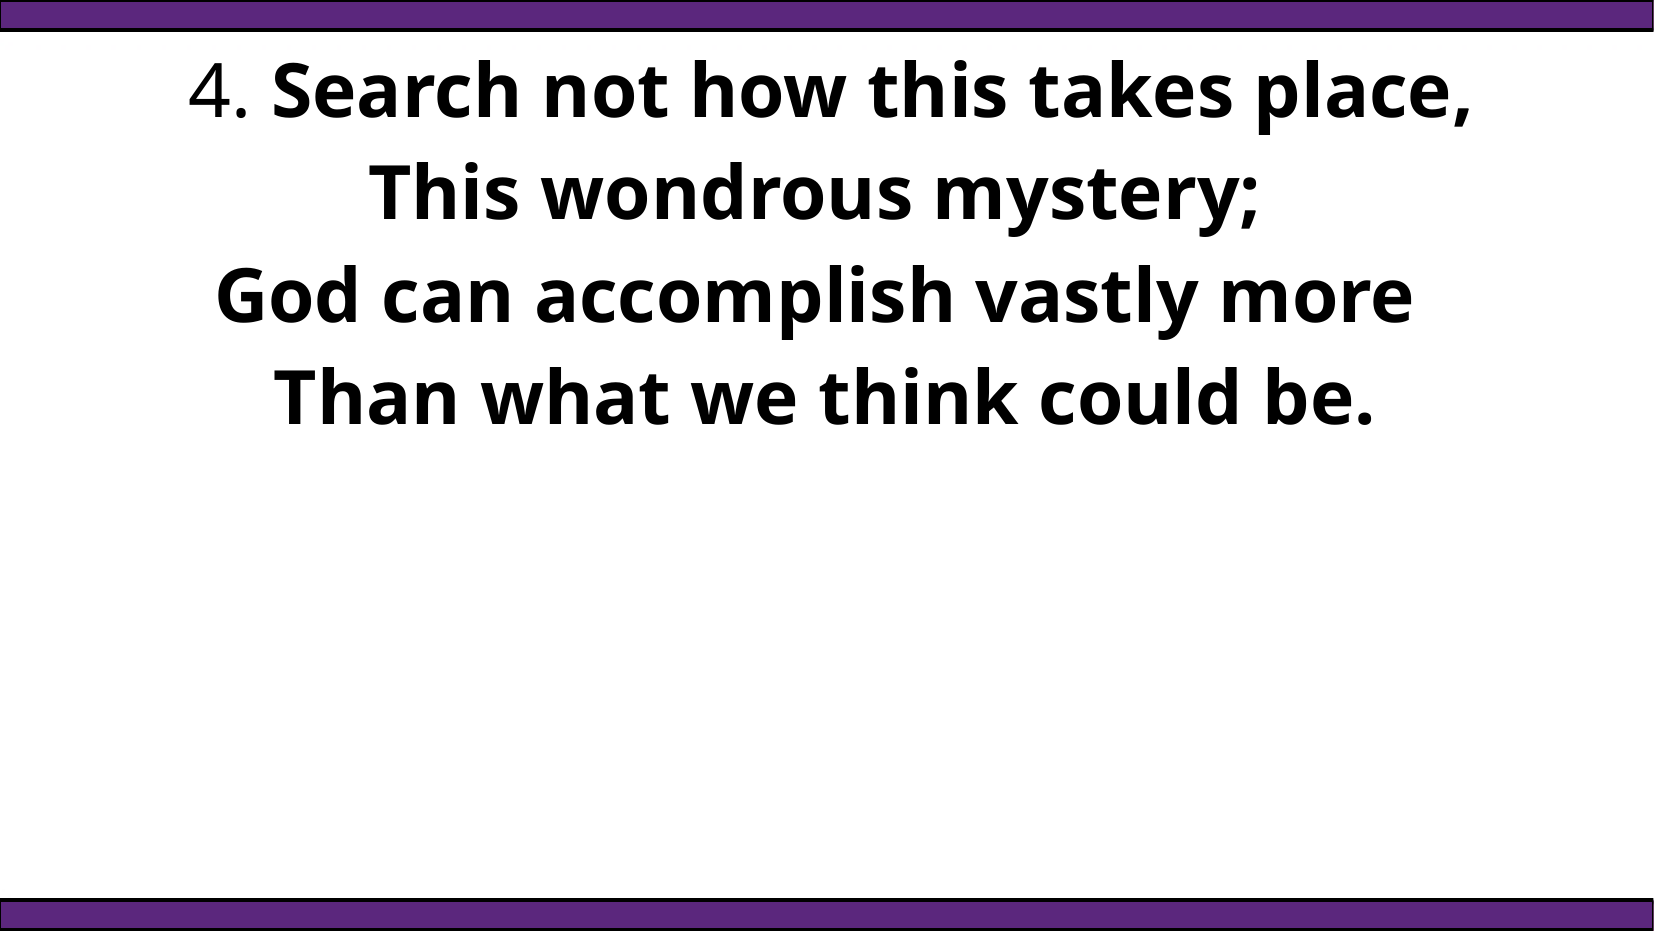

4. Search not how this takes place,
This wondrous mystery;
God can accomplish vastly more
Than what we think could be.